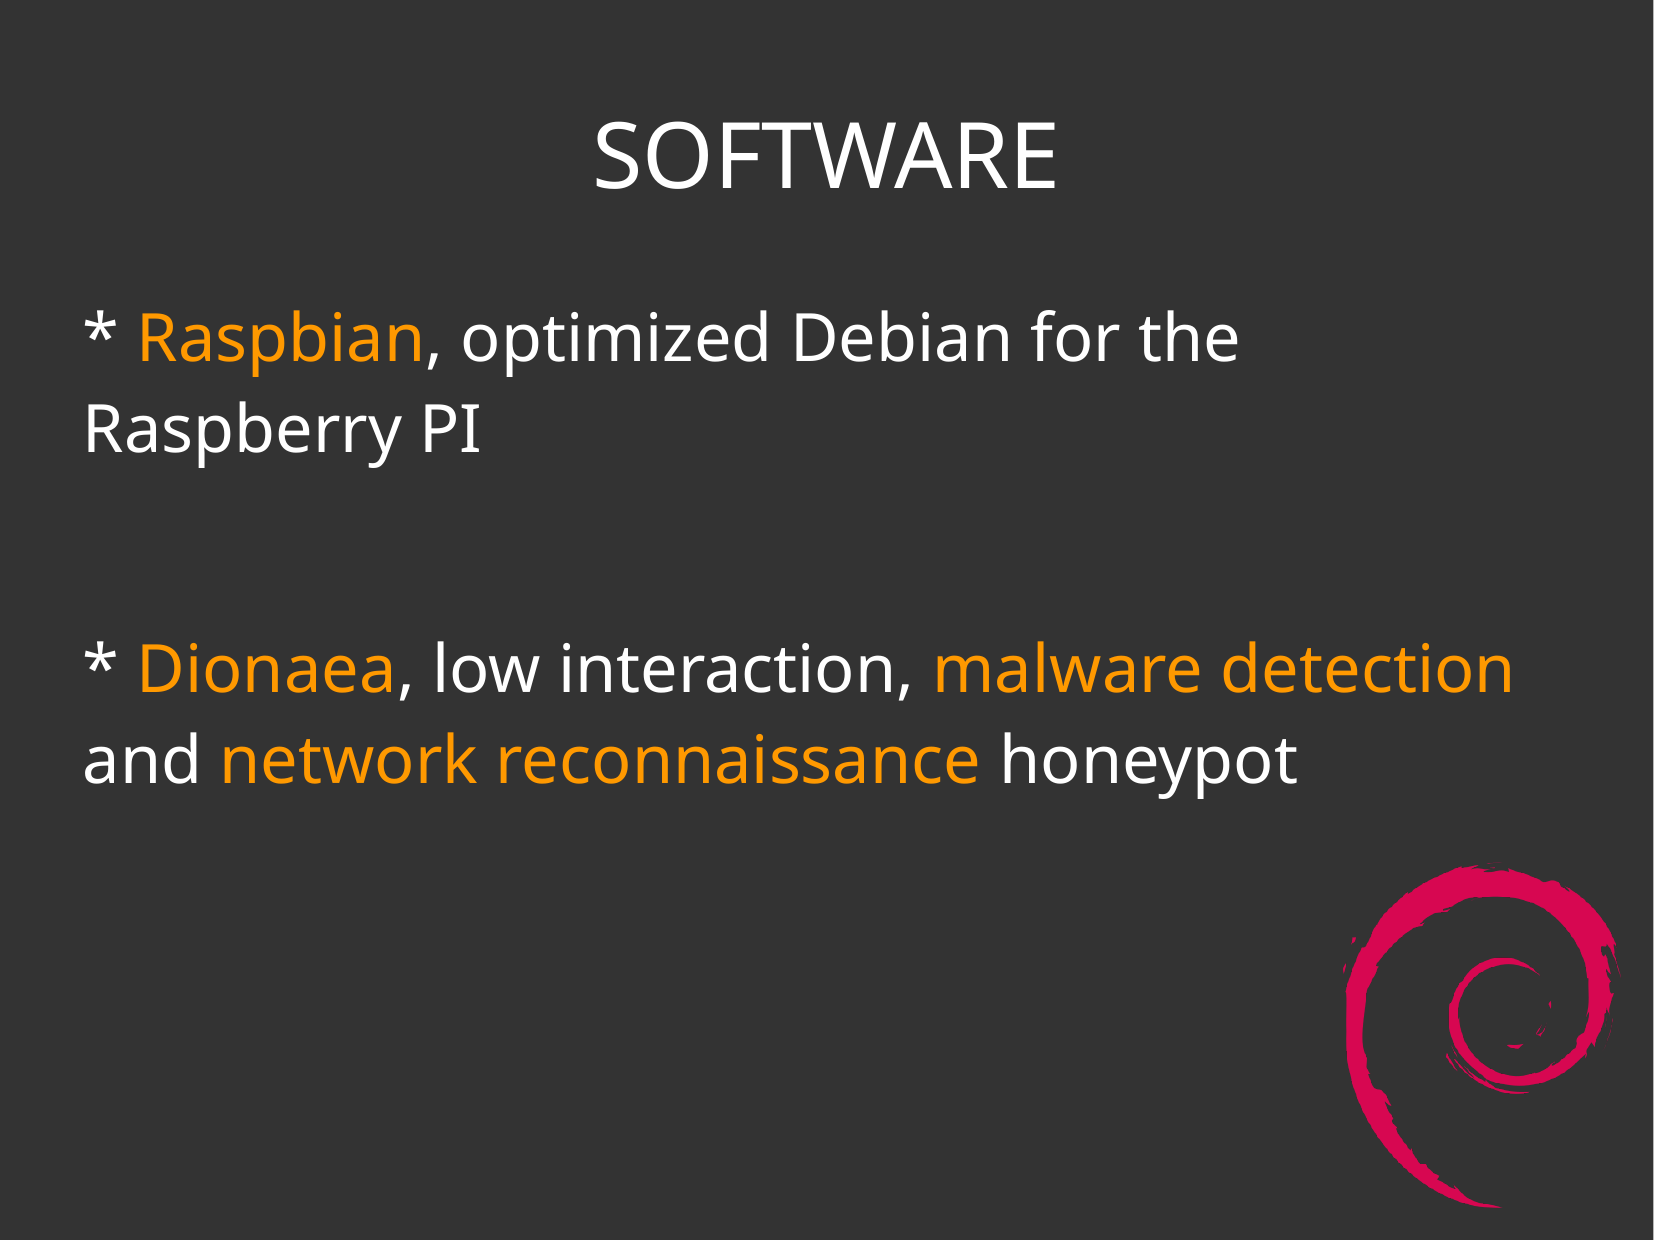

# SOFTWARE
* Raspbian, optimized Debian for the Raspberry PI
* Dionaea, low interaction, malware detection and network reconnaissance honeypot